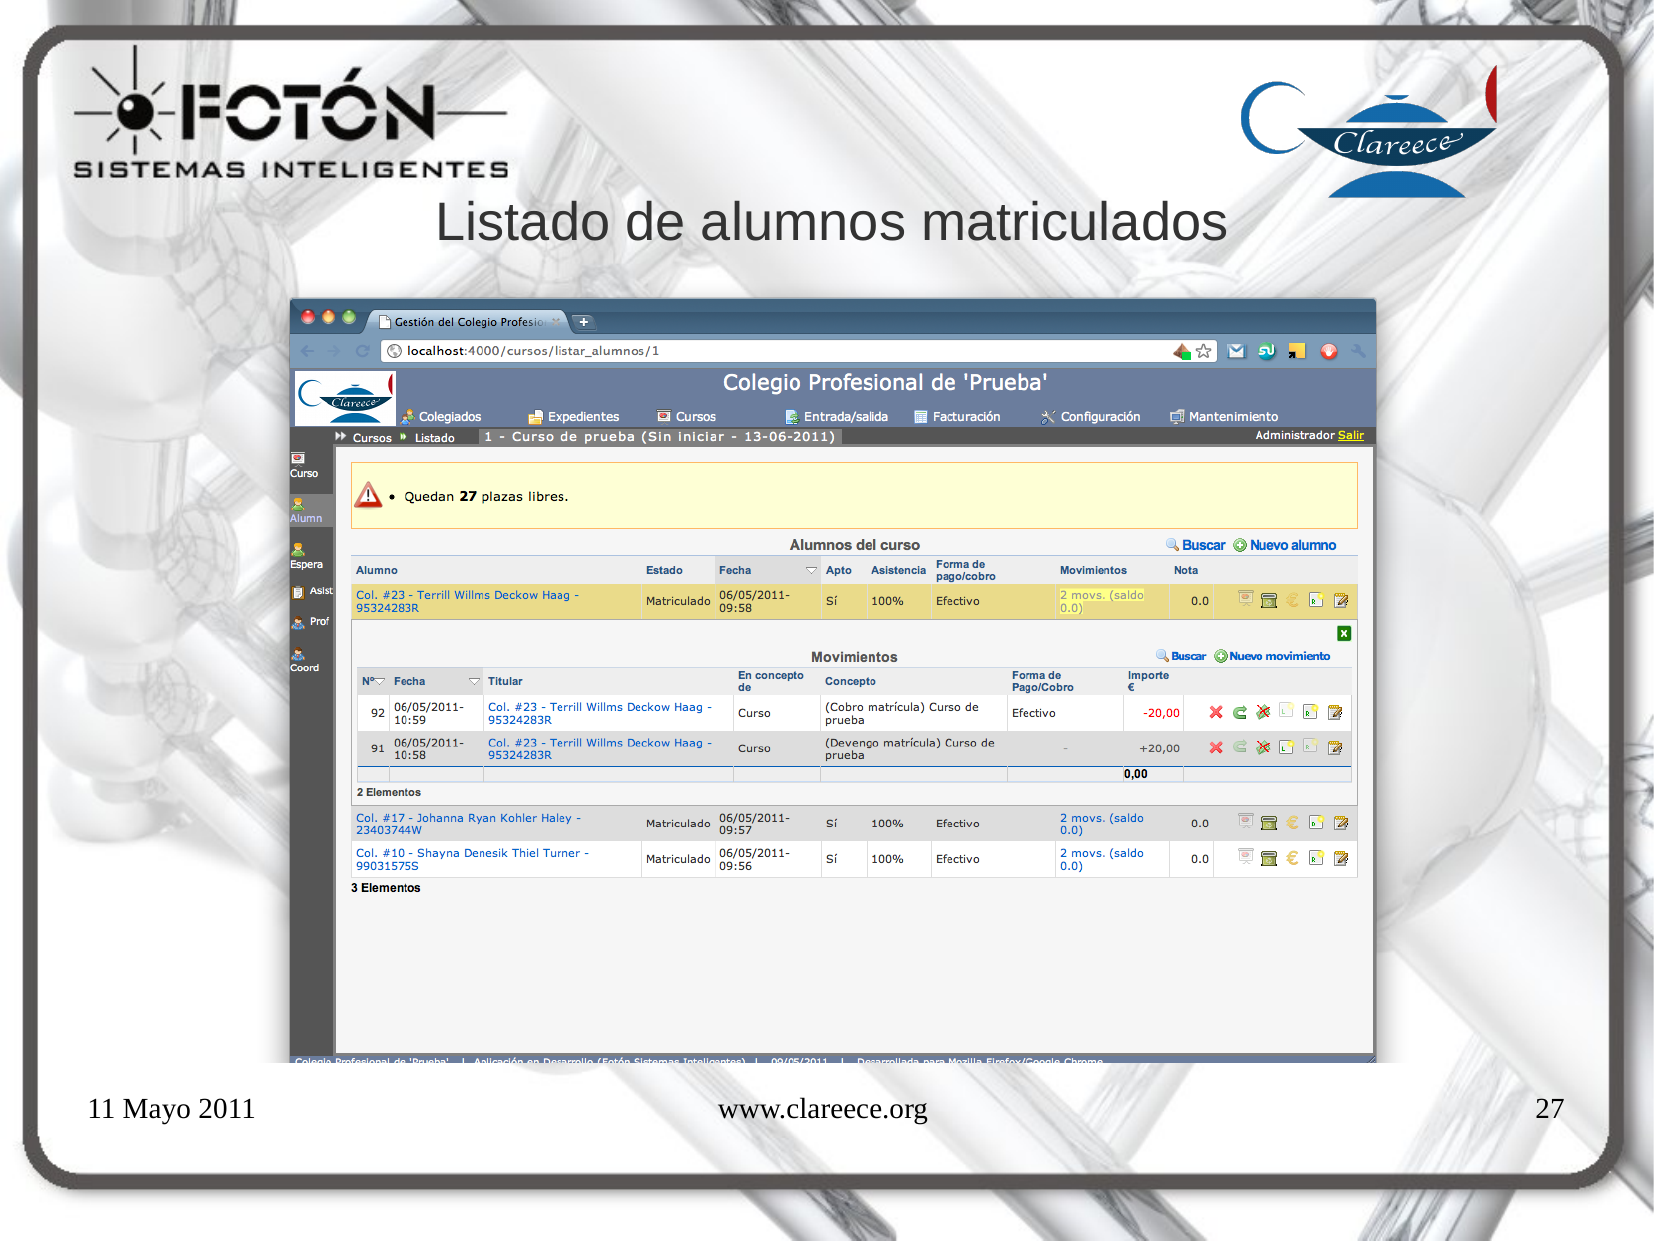

# Listado de alumnos matriculados
11 Mayo 2011
www.clareece.org
27